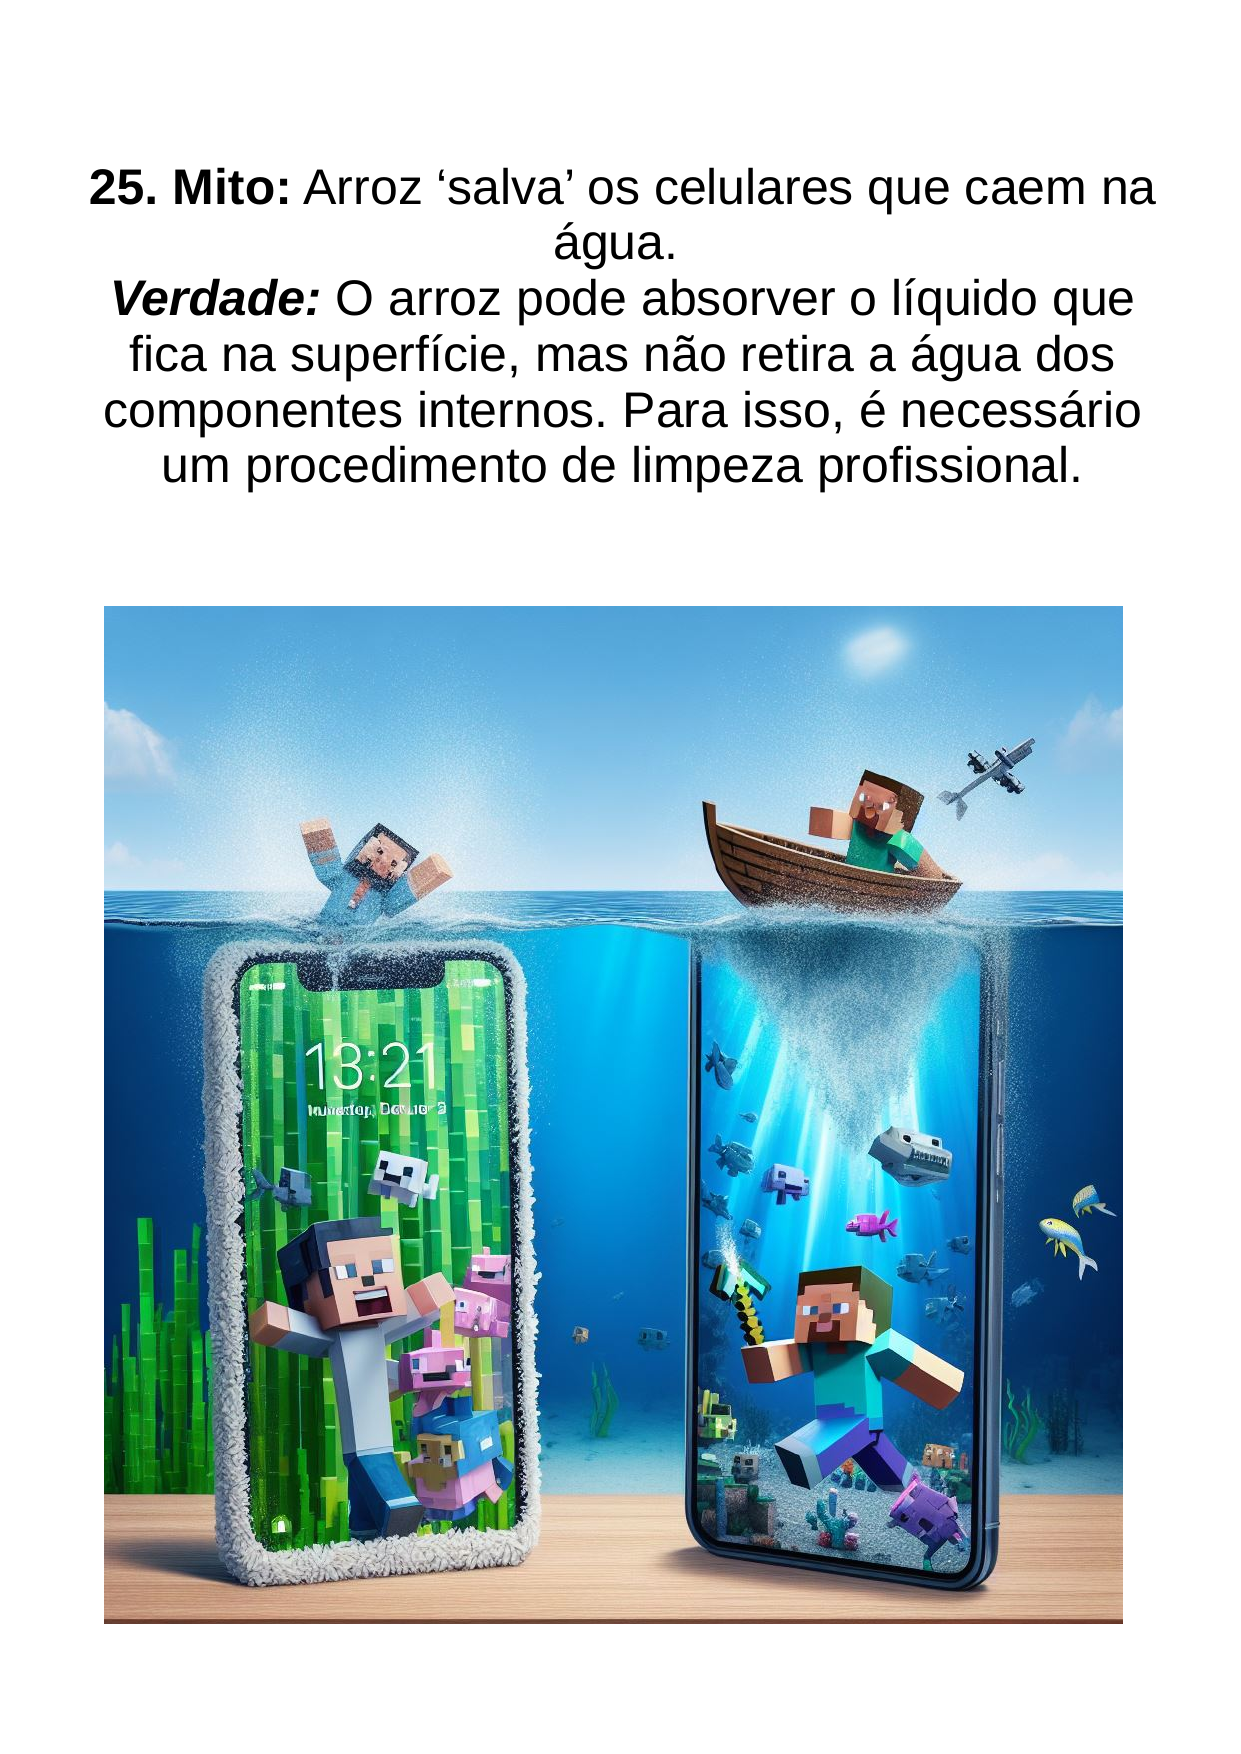

# 25. Mito: Arroz ‘salva’ os celulares que caem na água.  Verdade: O arroz pode absorver o líquido que fica na superfície, mas não retira a água dos componentes internos. Para isso, é necessário um procedimento de limpeza profissional.